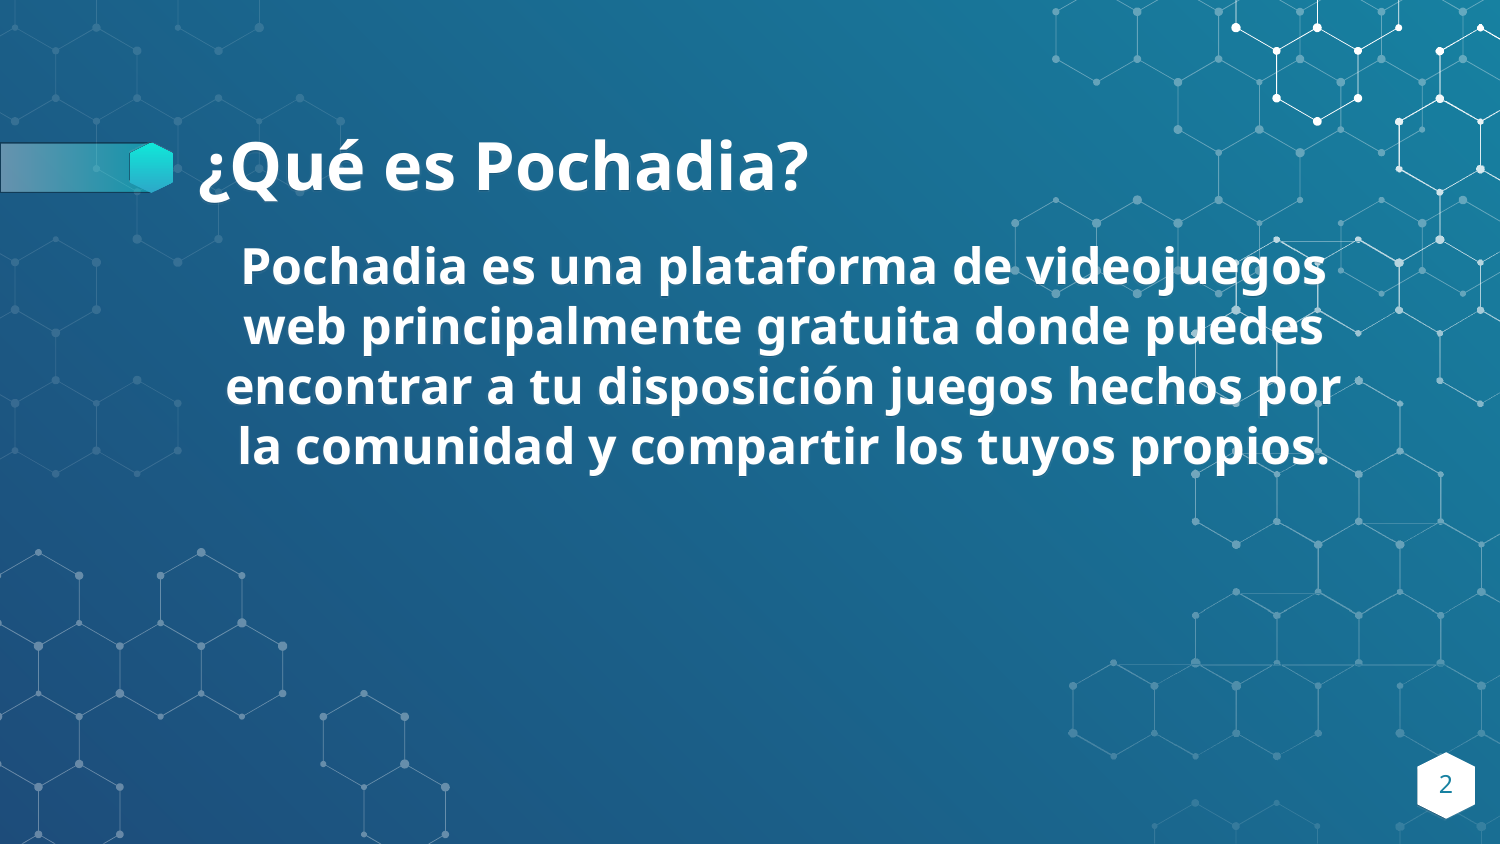

# ¿Qué es Pochadia?
Pochadia es una plataforma de videojuegos web principalmente gratuita donde puedes encontrar a tu disposición juegos hechos por la comunidad y compartir los tuyos propios.